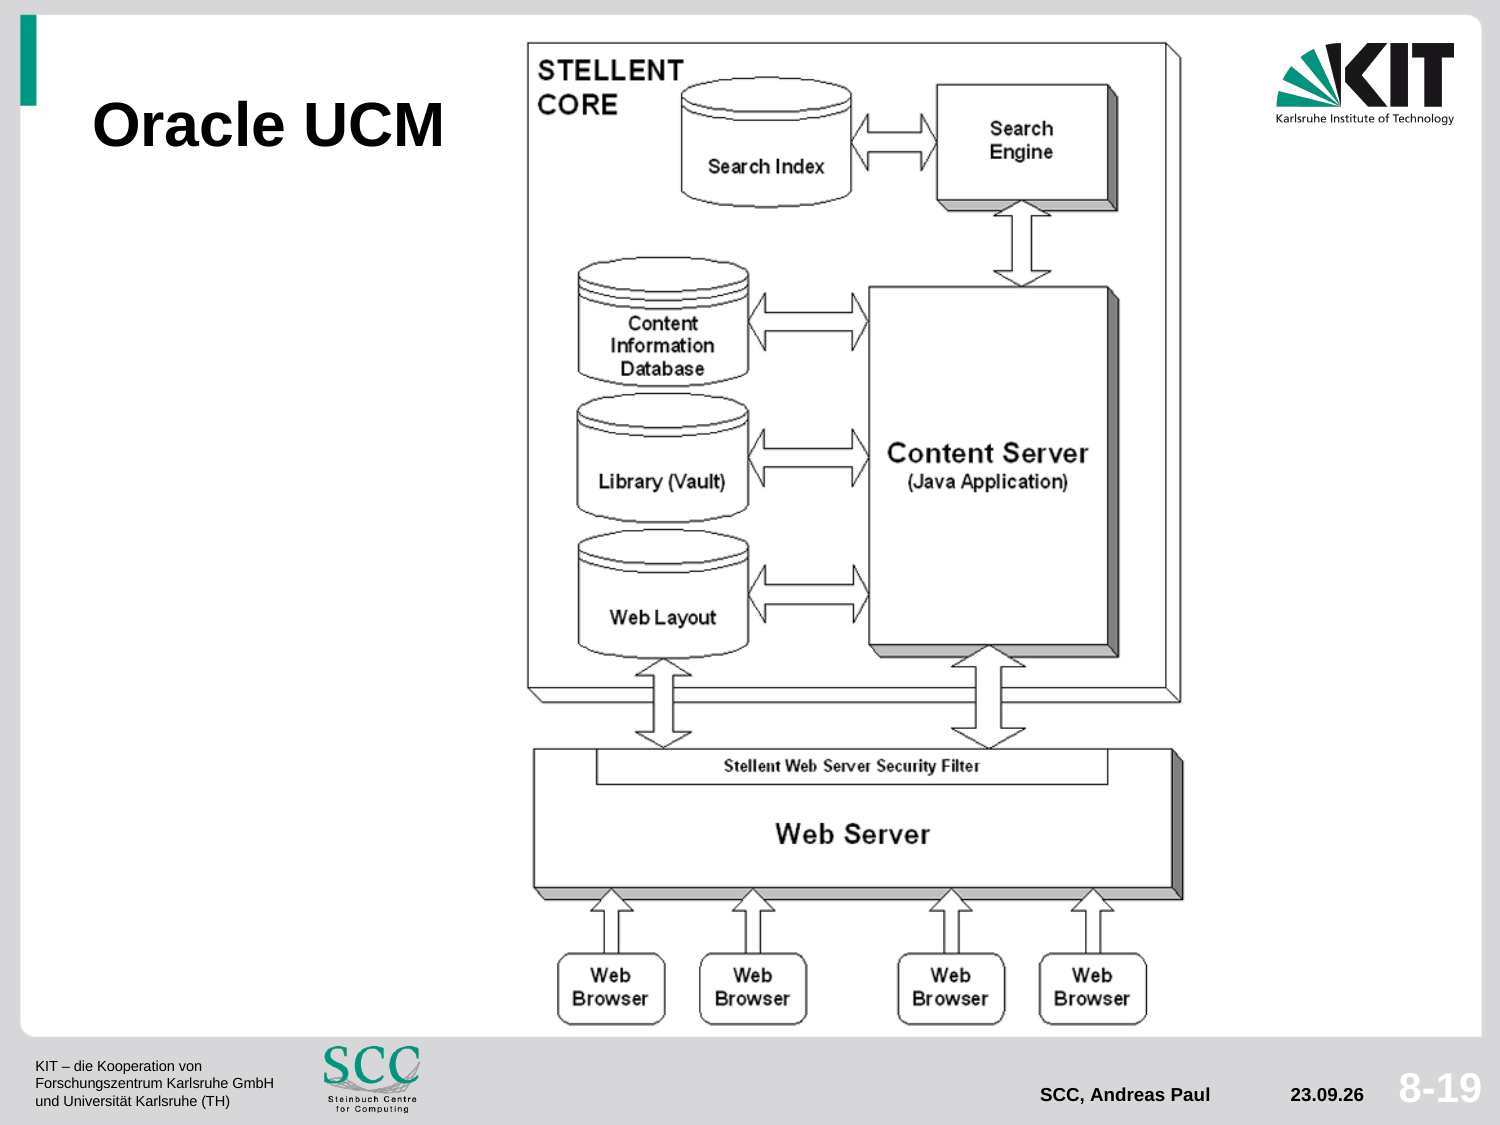

# Oracle UCM
8
SCC, Andreas Paul